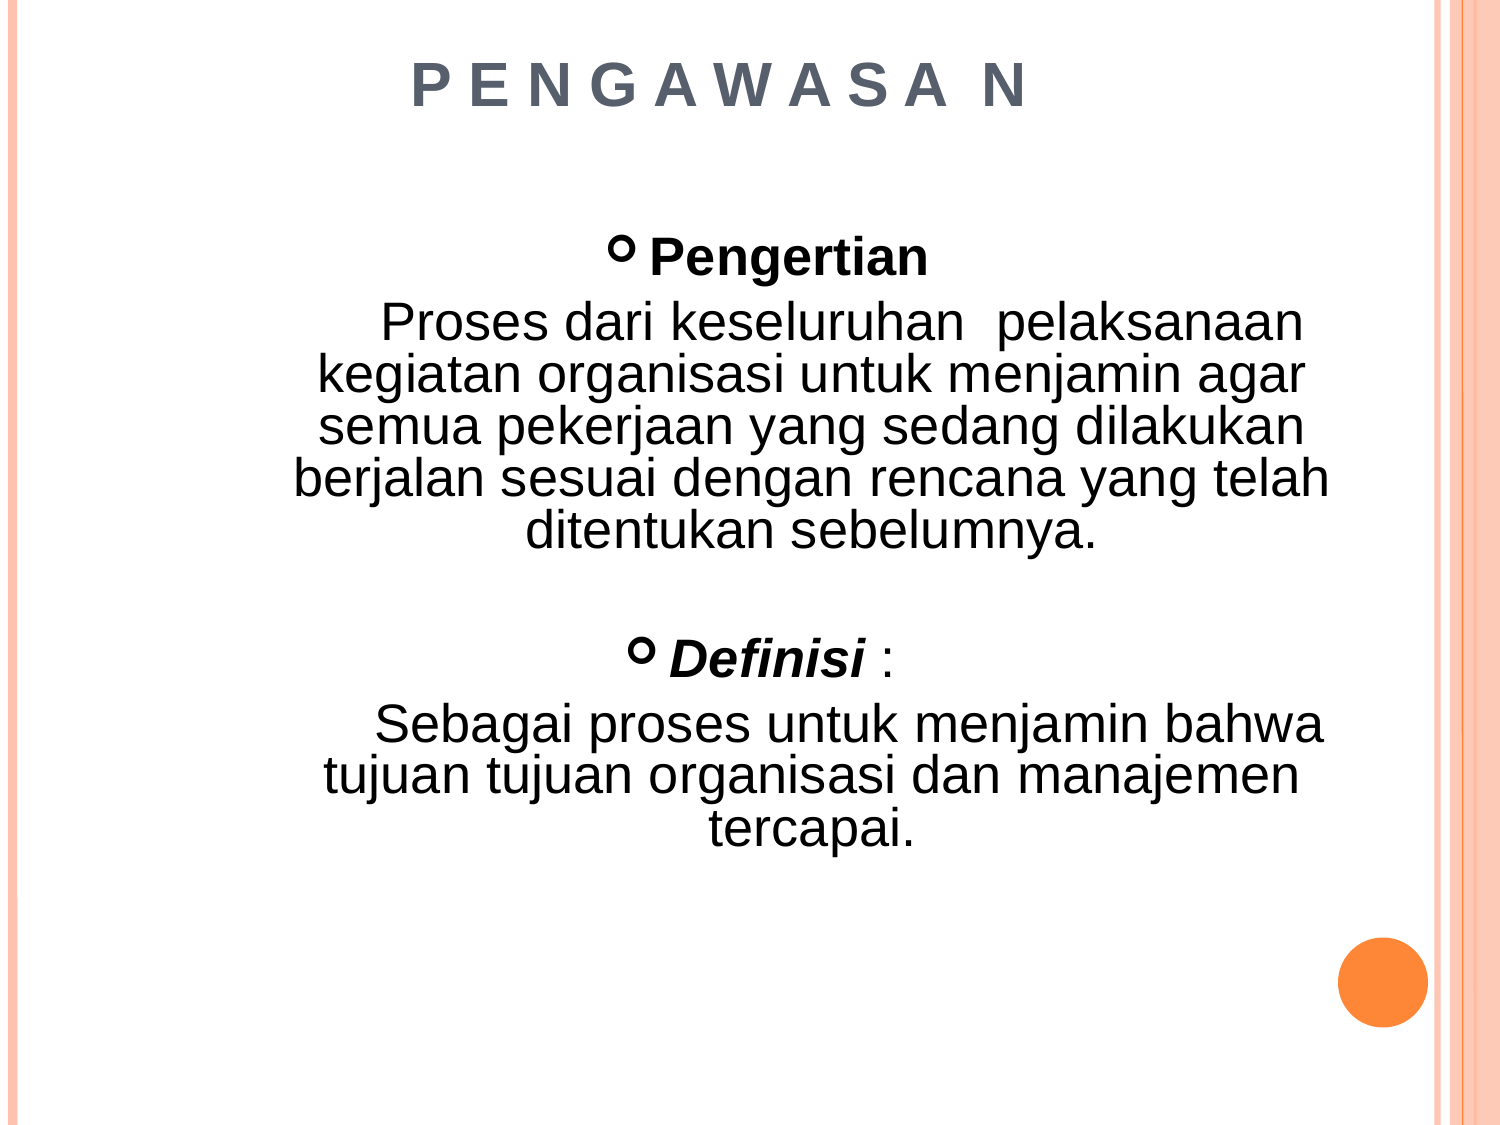

# P E N G A W A S A N
Pengertian
	Proses dari keseluruhan pelaksanaan kegiatan organisasi untuk menjamin agar semua pekerjaan yang sedang dilakukan berjalan sesuai dengan rencana yang telah ditentukan sebelumnya.
Definisi :
	Sebagai proses untuk menjamin bahwa tujuan tujuan organisasi dan manajemen tercapai.